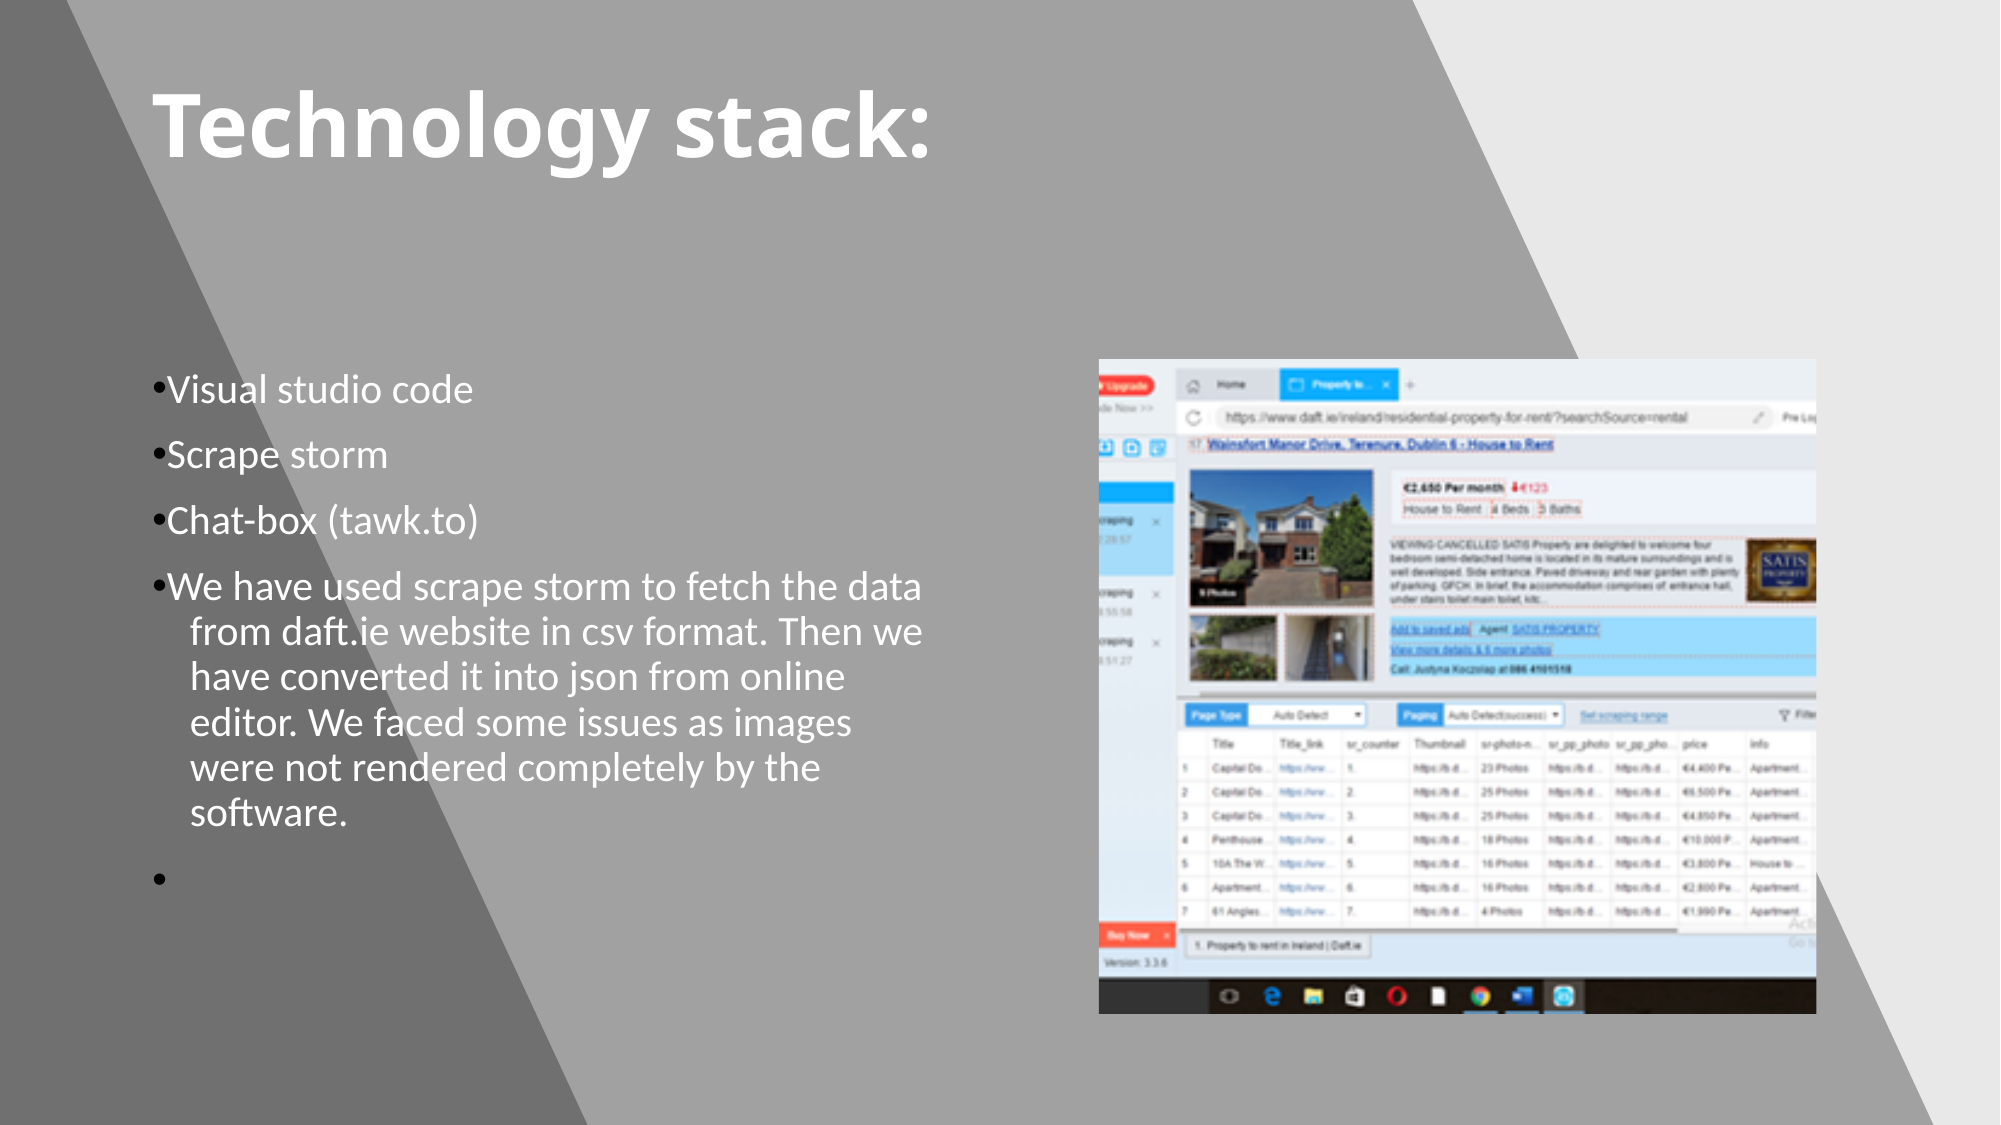

# Technology stack:
Visual studio code
Scrape storm
Chat-box (tawk.to)
We have used scrape storm to fetch the data from daft.ie website in csv format. Then we have converted it into json from online editor. We faced some issues as images were not rendered completely by the software.